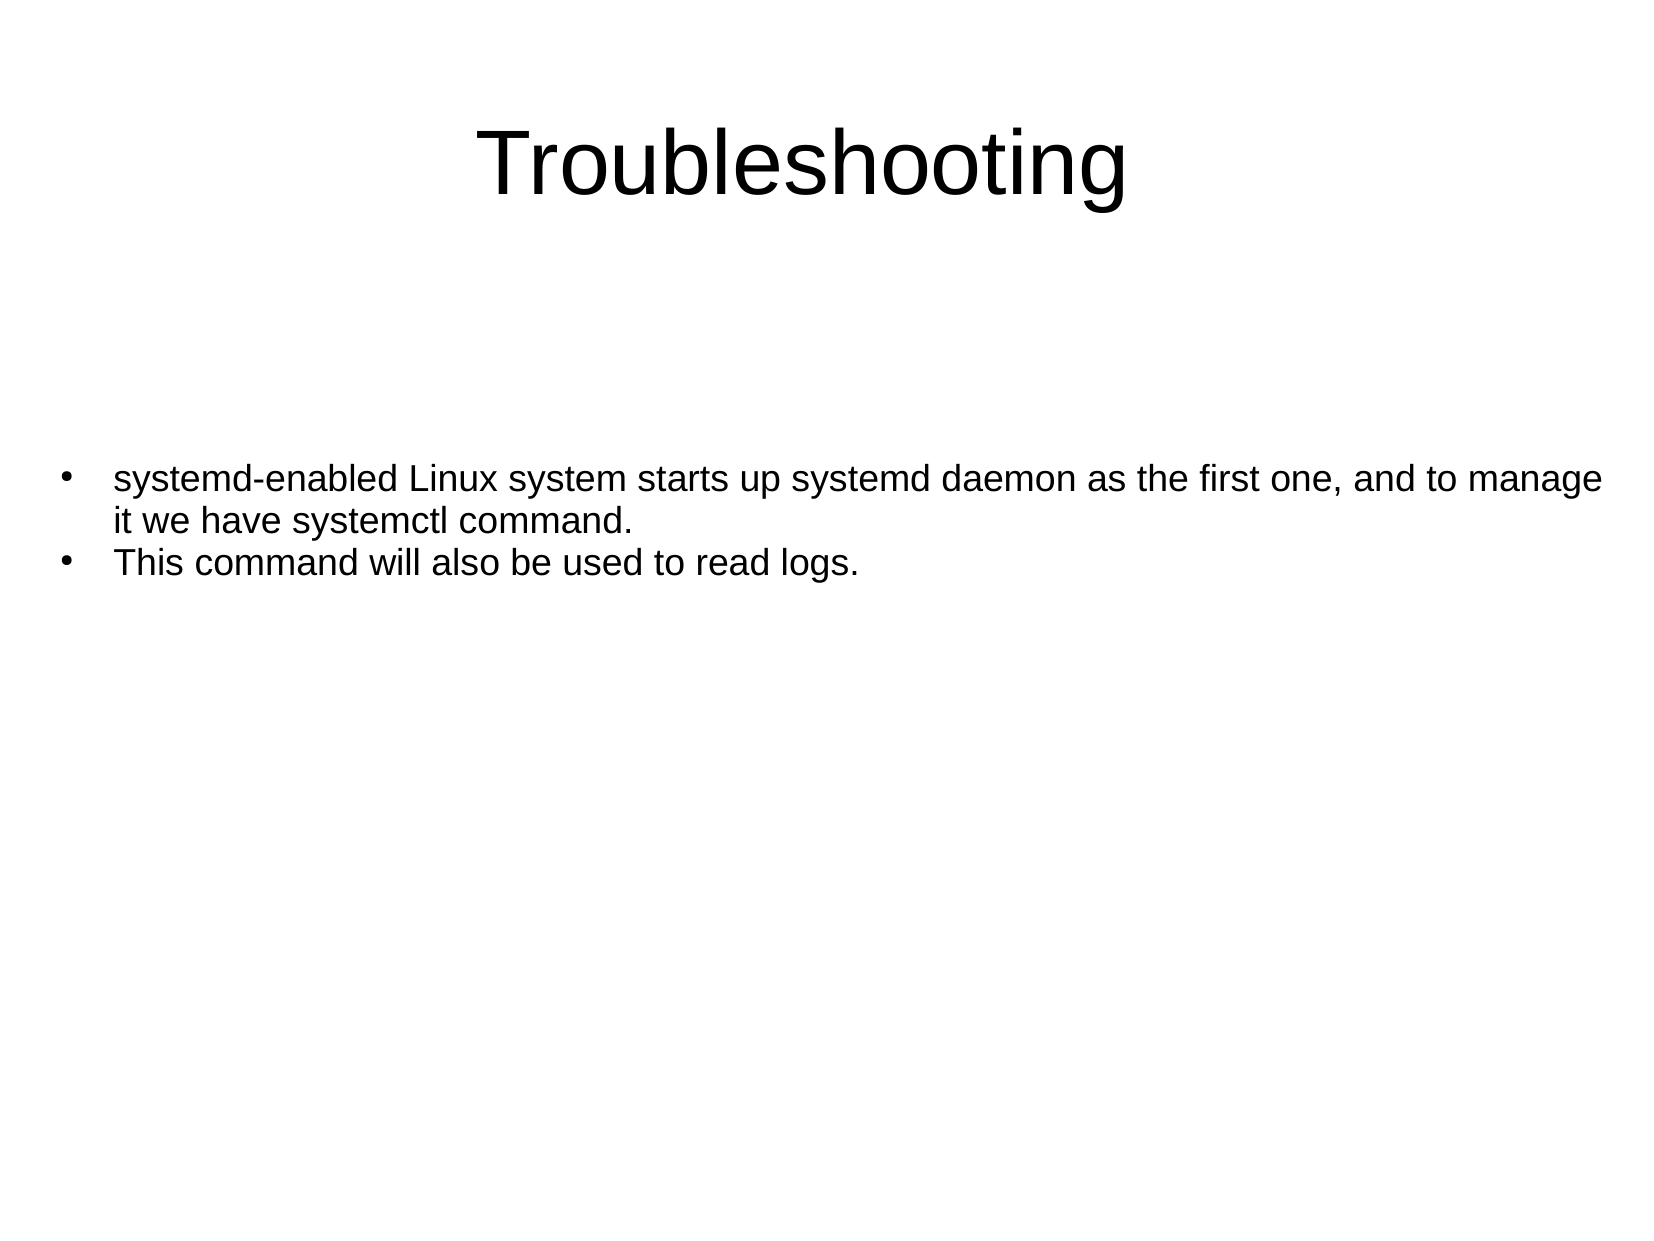

# Troubleshooting
systemd-enabled Linux system starts up systemd daemon as the first one, and to manage it we have systemctl command.
This command will also be used to read logs.